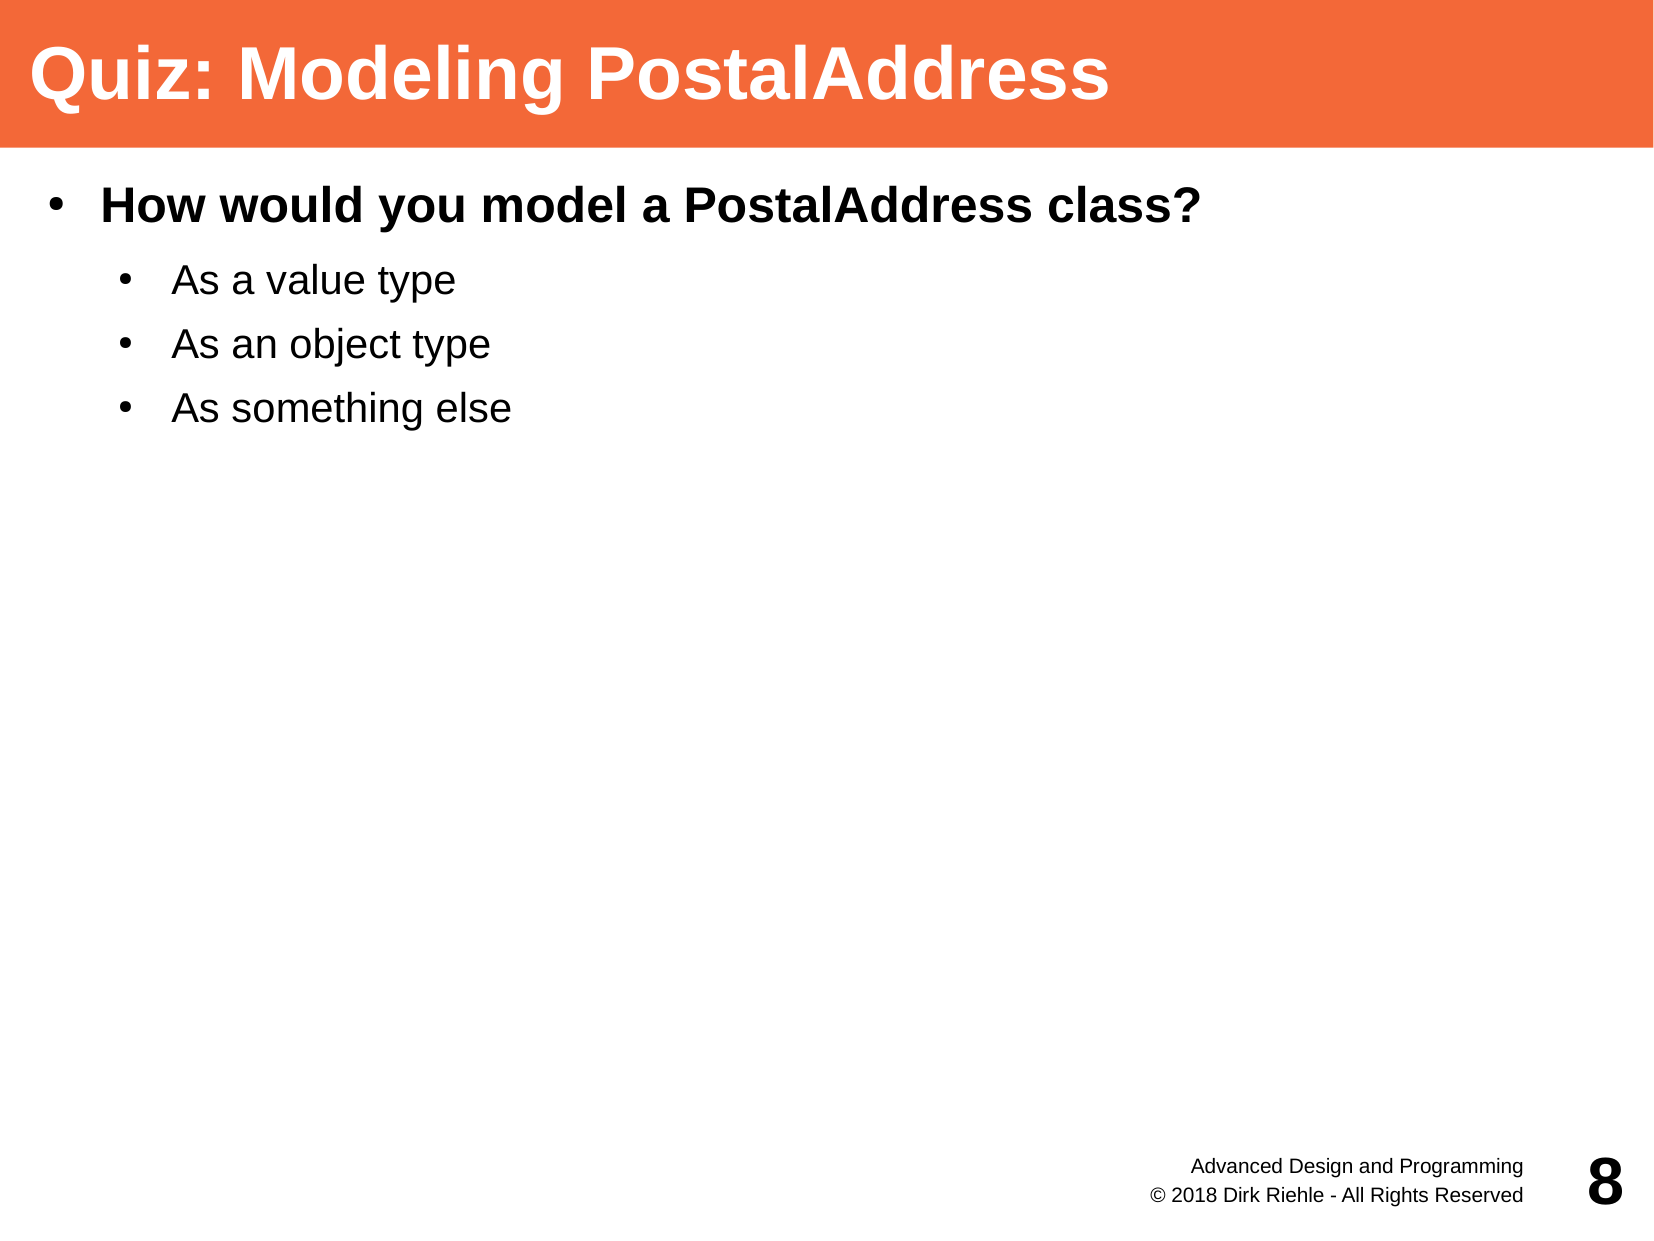

# Quiz: Modeling PostalAddress
How would you model a PostalAddress class?
As a value type
As an object type
As something else
Advanced Design and Programming
8
© 2018 Dirk Riehle - All Rights Reserved